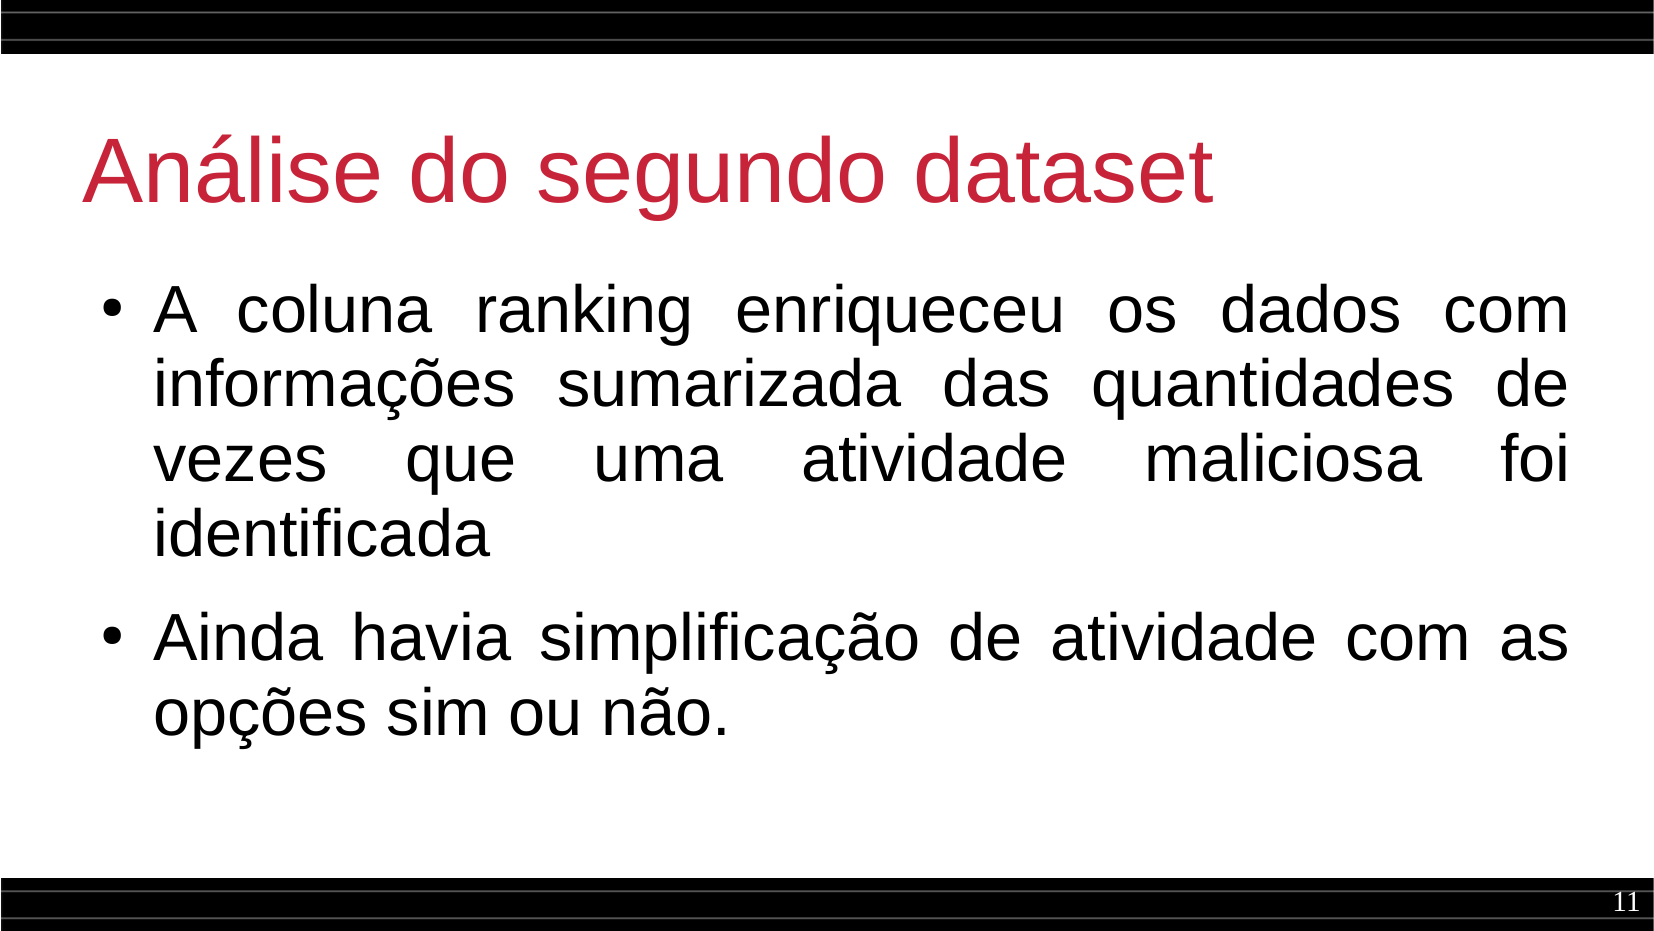

# Análise do segundo dataset
A coluna ranking enriqueceu os dados com informações sumarizada das quantidades de vezes que uma atividade maliciosa foi identificada
Ainda havia simplificação de atividade com as opções sim ou não.